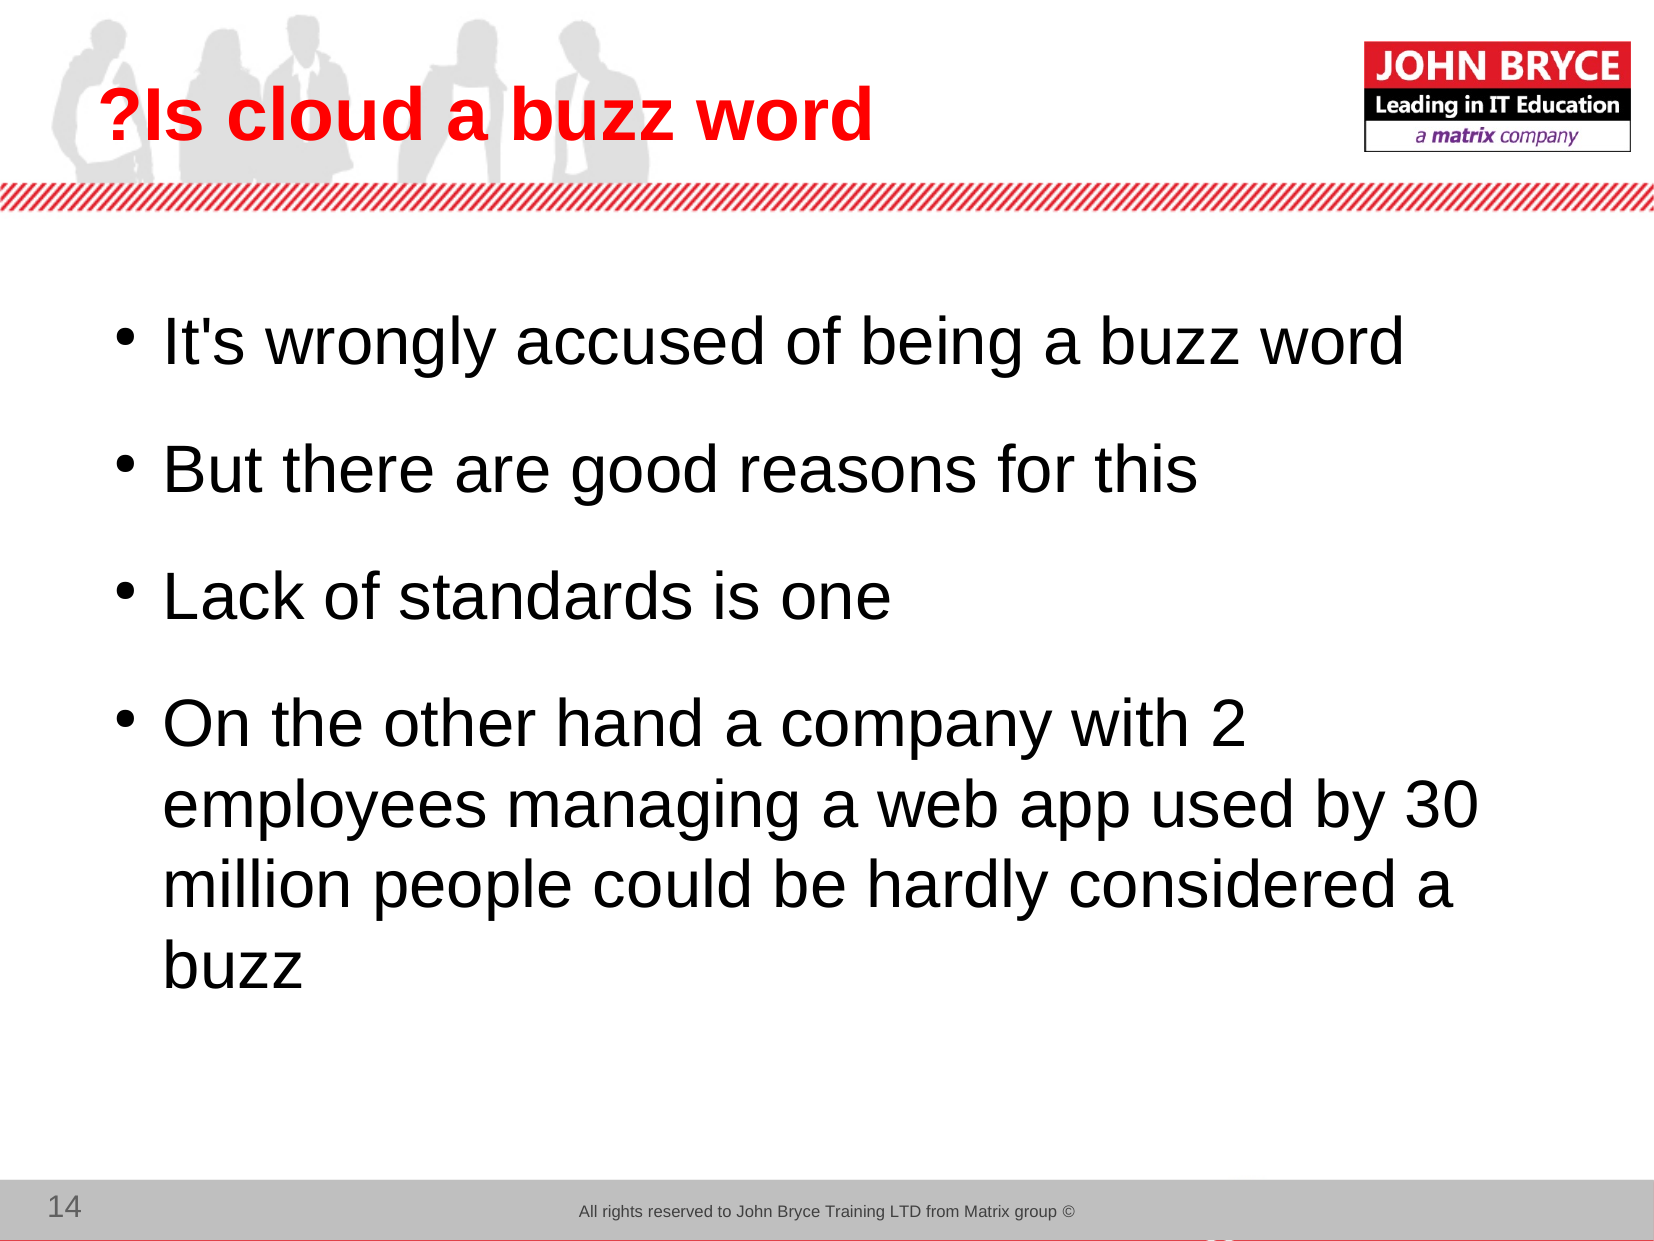

# Is cloud a buzz word?
It's wrongly accused of being a buzz word
But there are good reasons for this
Lack of standards is one
On the other hand a company with 2 employees managing a web app used by 30 million people could be hardly considered a buzz